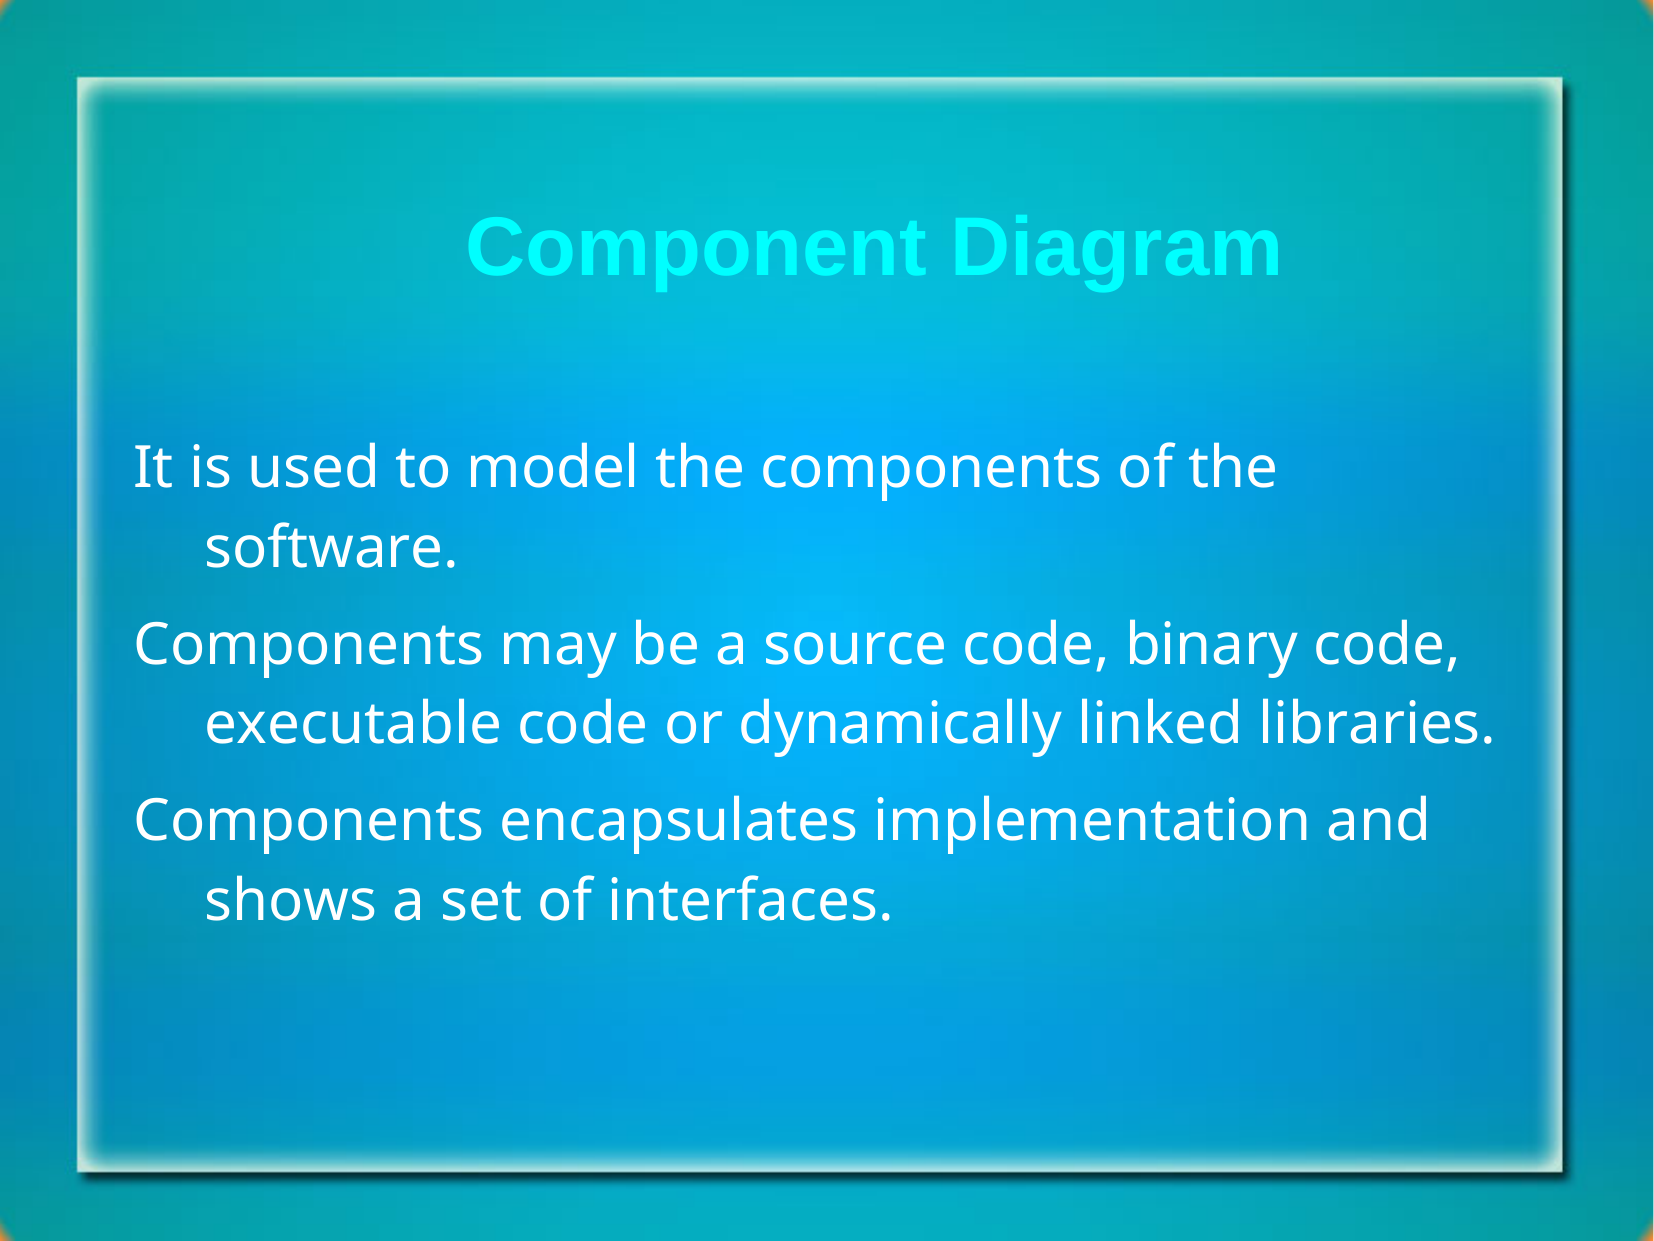

# Component Diagram
It is used to model the components of the software.
Components may be a source code, binary code, executable code or dynamically linked libraries.
Components encapsulates implementation and shows a set of interfaces.